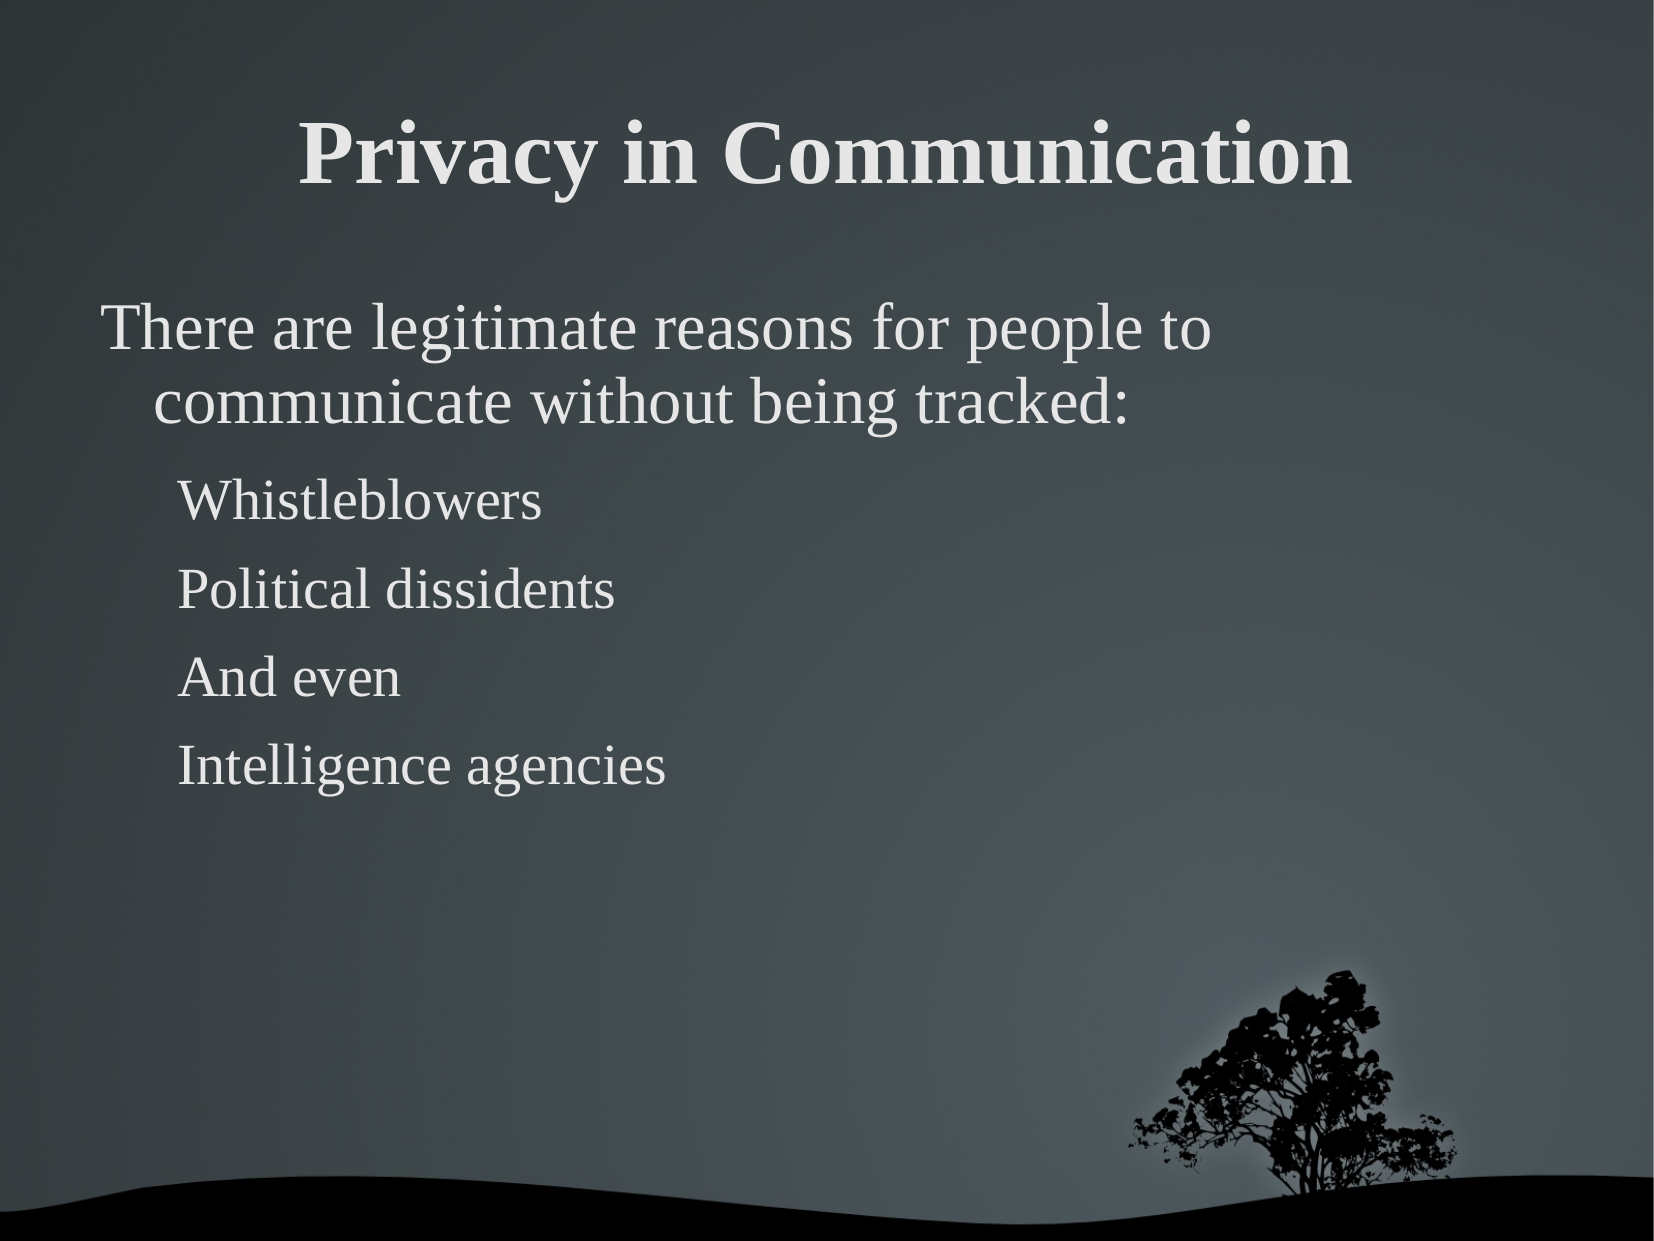

# Privacy in Communication
There are legitimate reasons for people to communicate without being tracked:
Whistleblowers
Political dissidents
And even
Intelligence agencies